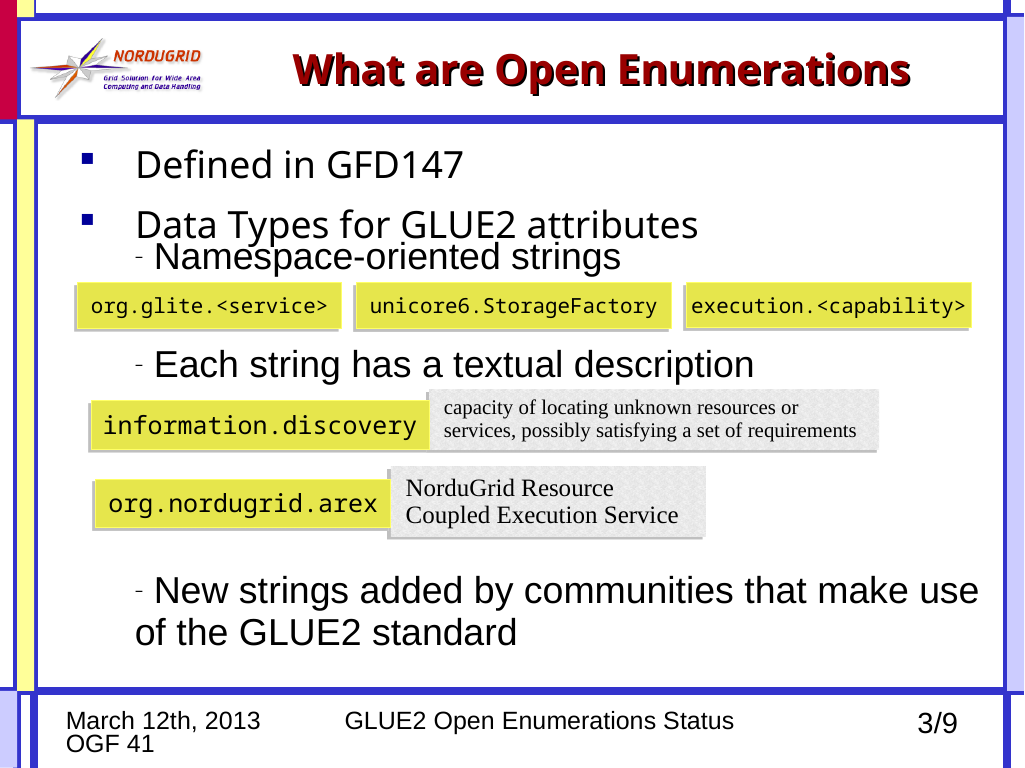

# What are Open Enumerations
Defined in GFD147
Data Types for GLUE2 attributes
 Namespace-oriented strings
execution.<capability>
org.glite.<service>
unicore6.StorageFactory
 Each string has a textual description
capacity of locating unknown resources or services, possibly satisfying a set of requirements
information.discovery
NorduGrid Resource Coupled Execution Service
org.nordugrid.arex
 New strings added by communities that make use of the GLUE2 standard
March 12th, 2013 OGF 41
GLUE2 Open Enumerations Status
3